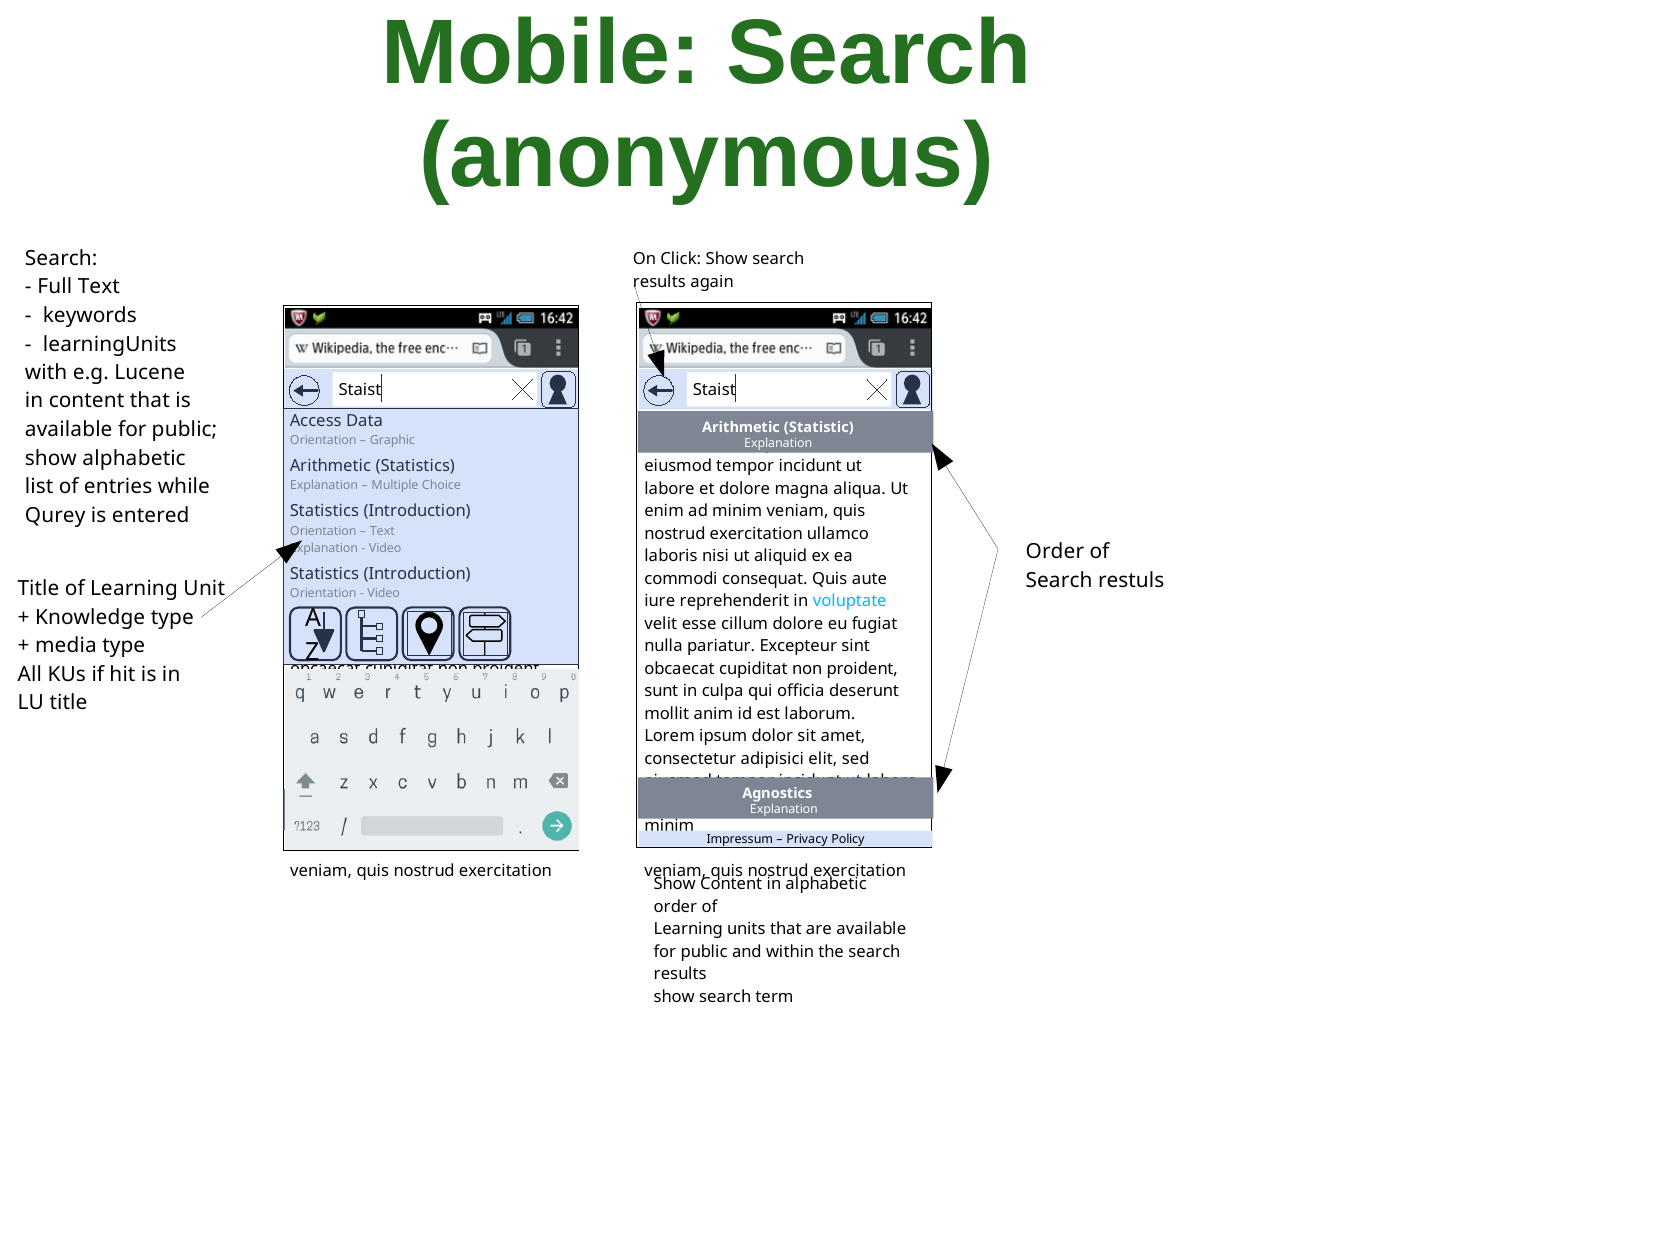

# Mobile: Search (anonymous)
Search:
- Full Text
- keywords
- learningUnits
with e.g. Lucene
in content that is
available for public;
show alphabetic
list of entries while
Qurey is entered
On Click: Show search
results again
Staist
Staist
Access Data
Orientation – Graphic
Arithmetic (Statistics)
Explanation – Multiple Choice
Statistics (Introduction)
Orientation – Text
Explanation - Video
Statistics (Introduction)
Orientation - Video
Lorem ipsum dolor sit amet, consectetur adipisici elit, sed eiusmod tempor incidunt ut labore et dolore magna aliqua. Ut enim ad minim veniam, quis nostrud exercitation ullamco laboris nisi ut aliquid ex ea commodi consequat. Quis aute iure reprehenderit in voluptate velit esse cillum dolore eu fugiat nulla pariatur. Excepteur sint obcaecat cupiditat non proident, sunt in culpa qui officia deserunt mollit anim id est laborum.
Lorem ipsum dolor sit amet, consectetur adipisici elit, sed eiusmod tempor incidunt ut labore et dolore magna aliqua. Ut enim ad minim
veniam, quis nostrud exercitation
Lorem ipsum dolor sit amet, consectetur adipisici elit, sed eiusmod tempor incidunt ut labore et dolore magna aliqua. Ut enim ad minim veniam, quis nostrud exercitation ullamco laboris nisi ut aliquid ex ea commodi consequat. Quis aute iure reprehenderit in voluptate velit esse cillum dolore eu fugiat nulla pariatur. Excepteur sint obcaecat cupiditat non proident, sunt in culpa qui officia deserunt mollit anim id est laborum.
Lorem ipsum dolor sit amet, consectetur adipisici elit, sed eiusmod tempor incidunt ut labore et dolore magna aliqua. Ut enim ad minim
veniam, quis nostrud exercitation
Welcome to our LMS
 Orientation
Arithmetic (Statistic)
Explanation
Order of
Search restuls
Title of Learning Unit
+ Knowledge type
+ media type
All KUs if hit is in
LU title
A
Z
 Agnostics
 Explanation
Welcome to our LMS
 Explanation
Impressum – Privacy Policy
Show Content in alphabetic order of
Learning units that are available
for public and within the search results
show search term